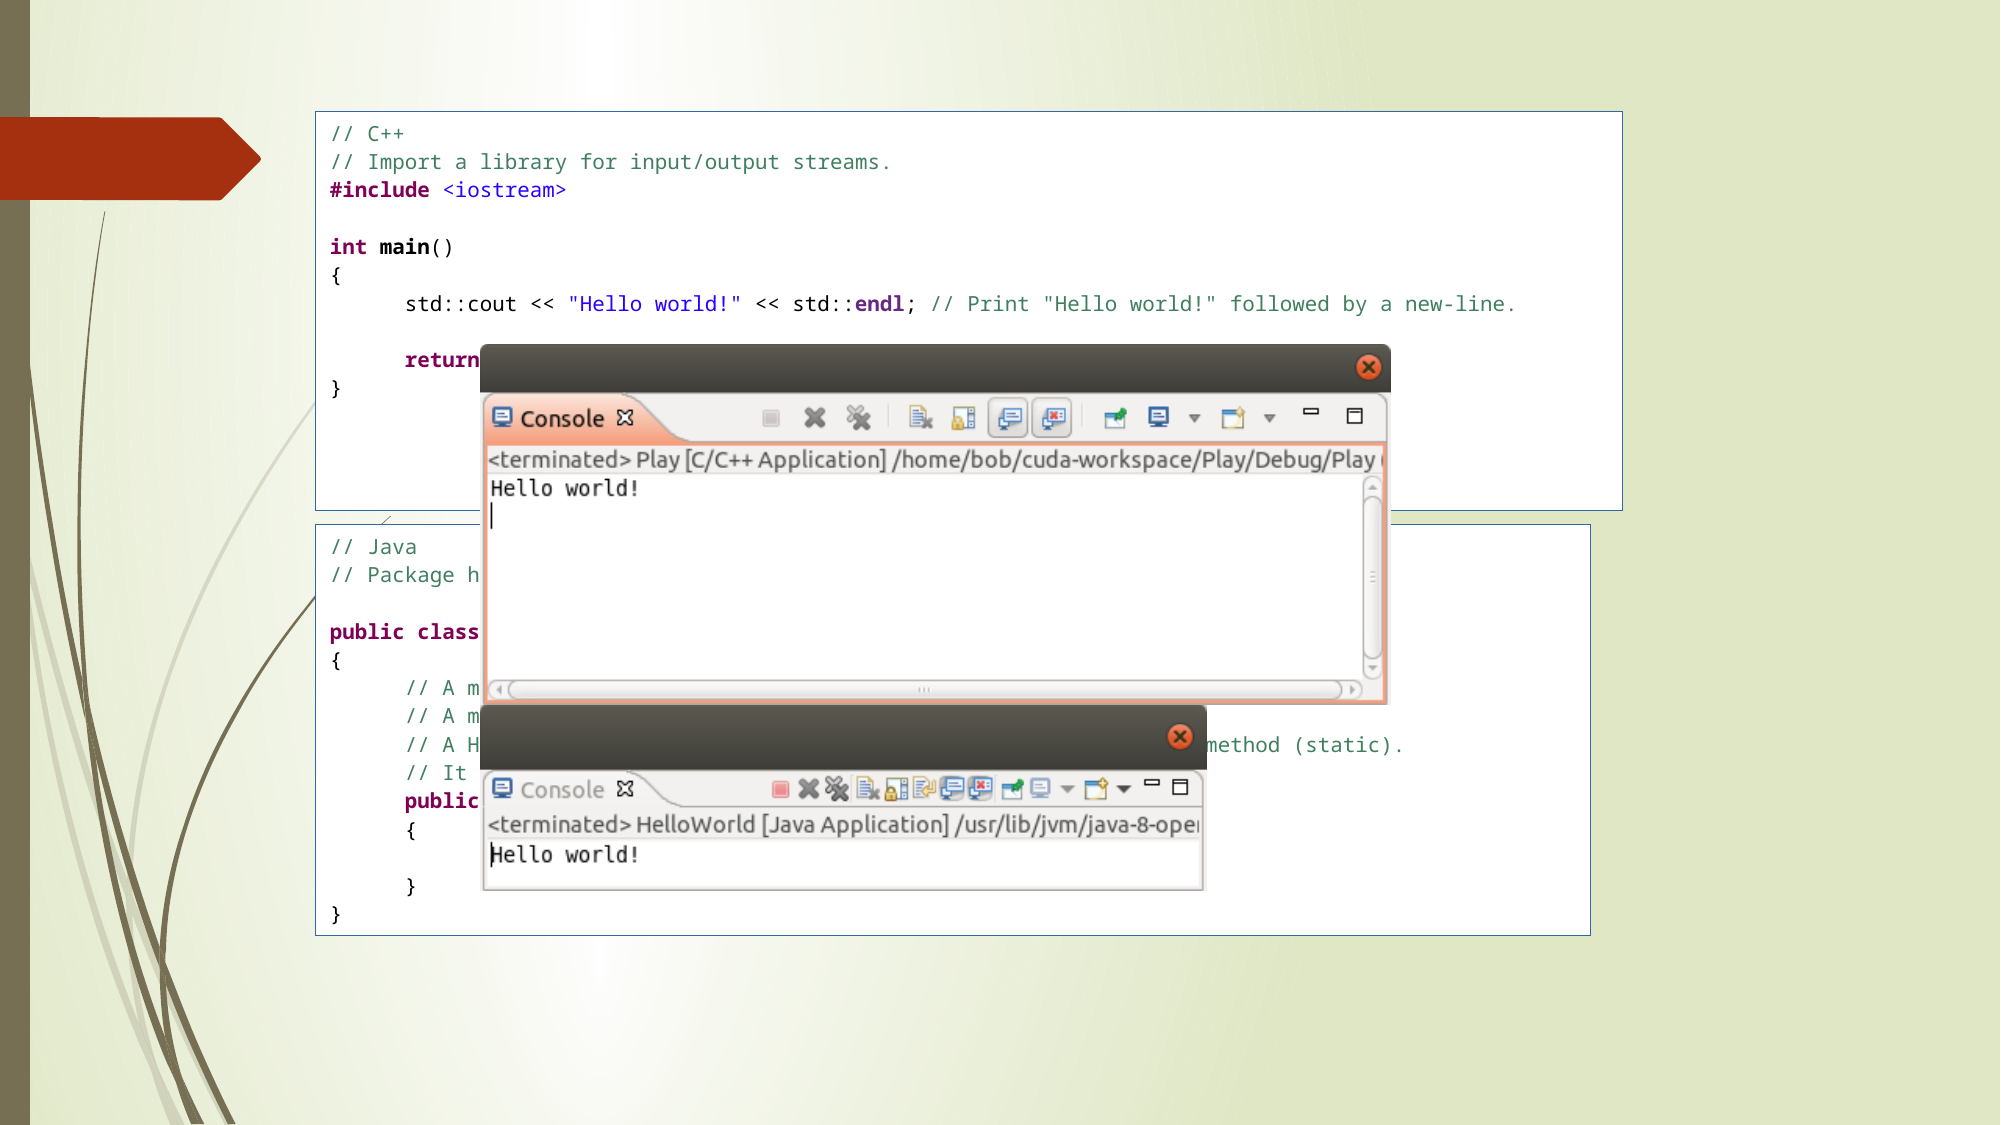

#
// C++
// Import a library for input/output streams.
#include <iostream>
int main()
{
	std::cout << "Hello world!" << std::endl; // Print "Hello world!" followed by a new-line.
	return 0; // Exit status.
}
// Java
// Package here.
public class HelloWorld
{
	// A method that can be accessed from outside the class and package (public).
	// A method that receives args as its initial parameters.
	// A HelloWorld object does not need to be created to call this method (static).
	// It returns nothing (void).
	public static void main(String[] args)
	{
		System.out.println("Hello world!");
	}
}